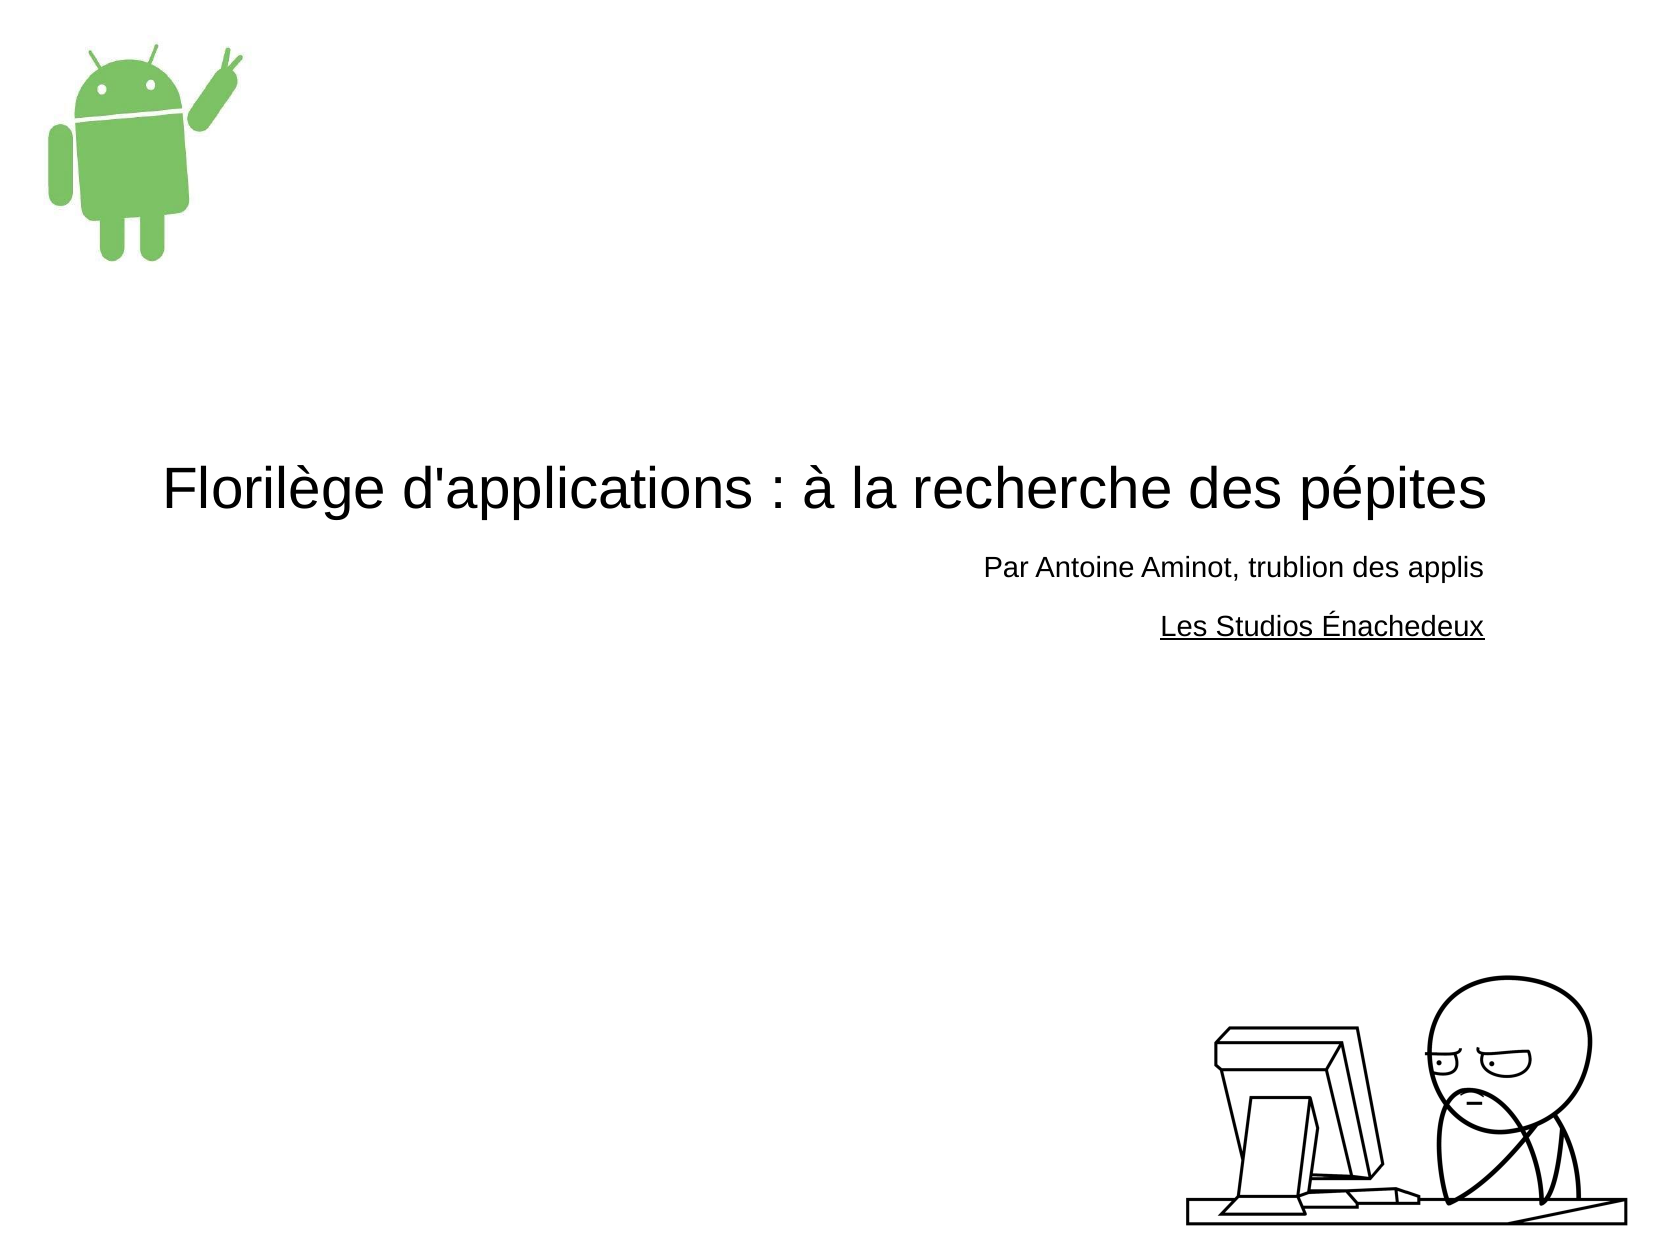

Florilège d'applications : à la recherche des pépites
Par Antoine Aminot, trublion des applis
Les Studios Énachedeux